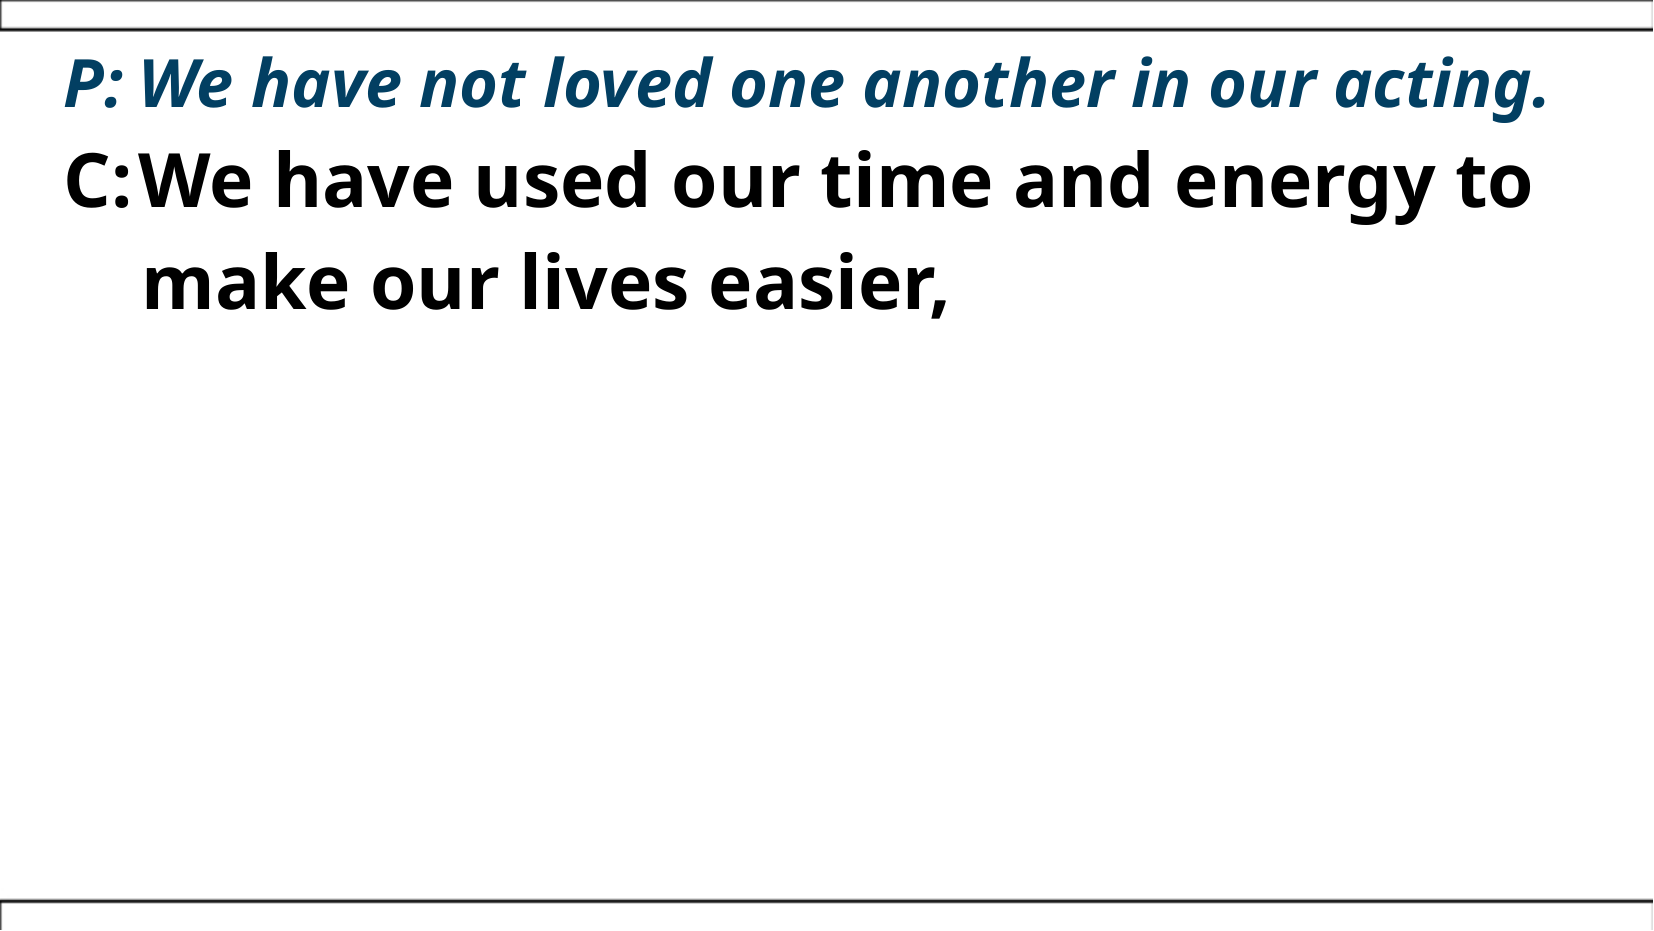

P:	We have not loved one another in our acting.
C:	We have used our time and energy to
 make our lives easier,